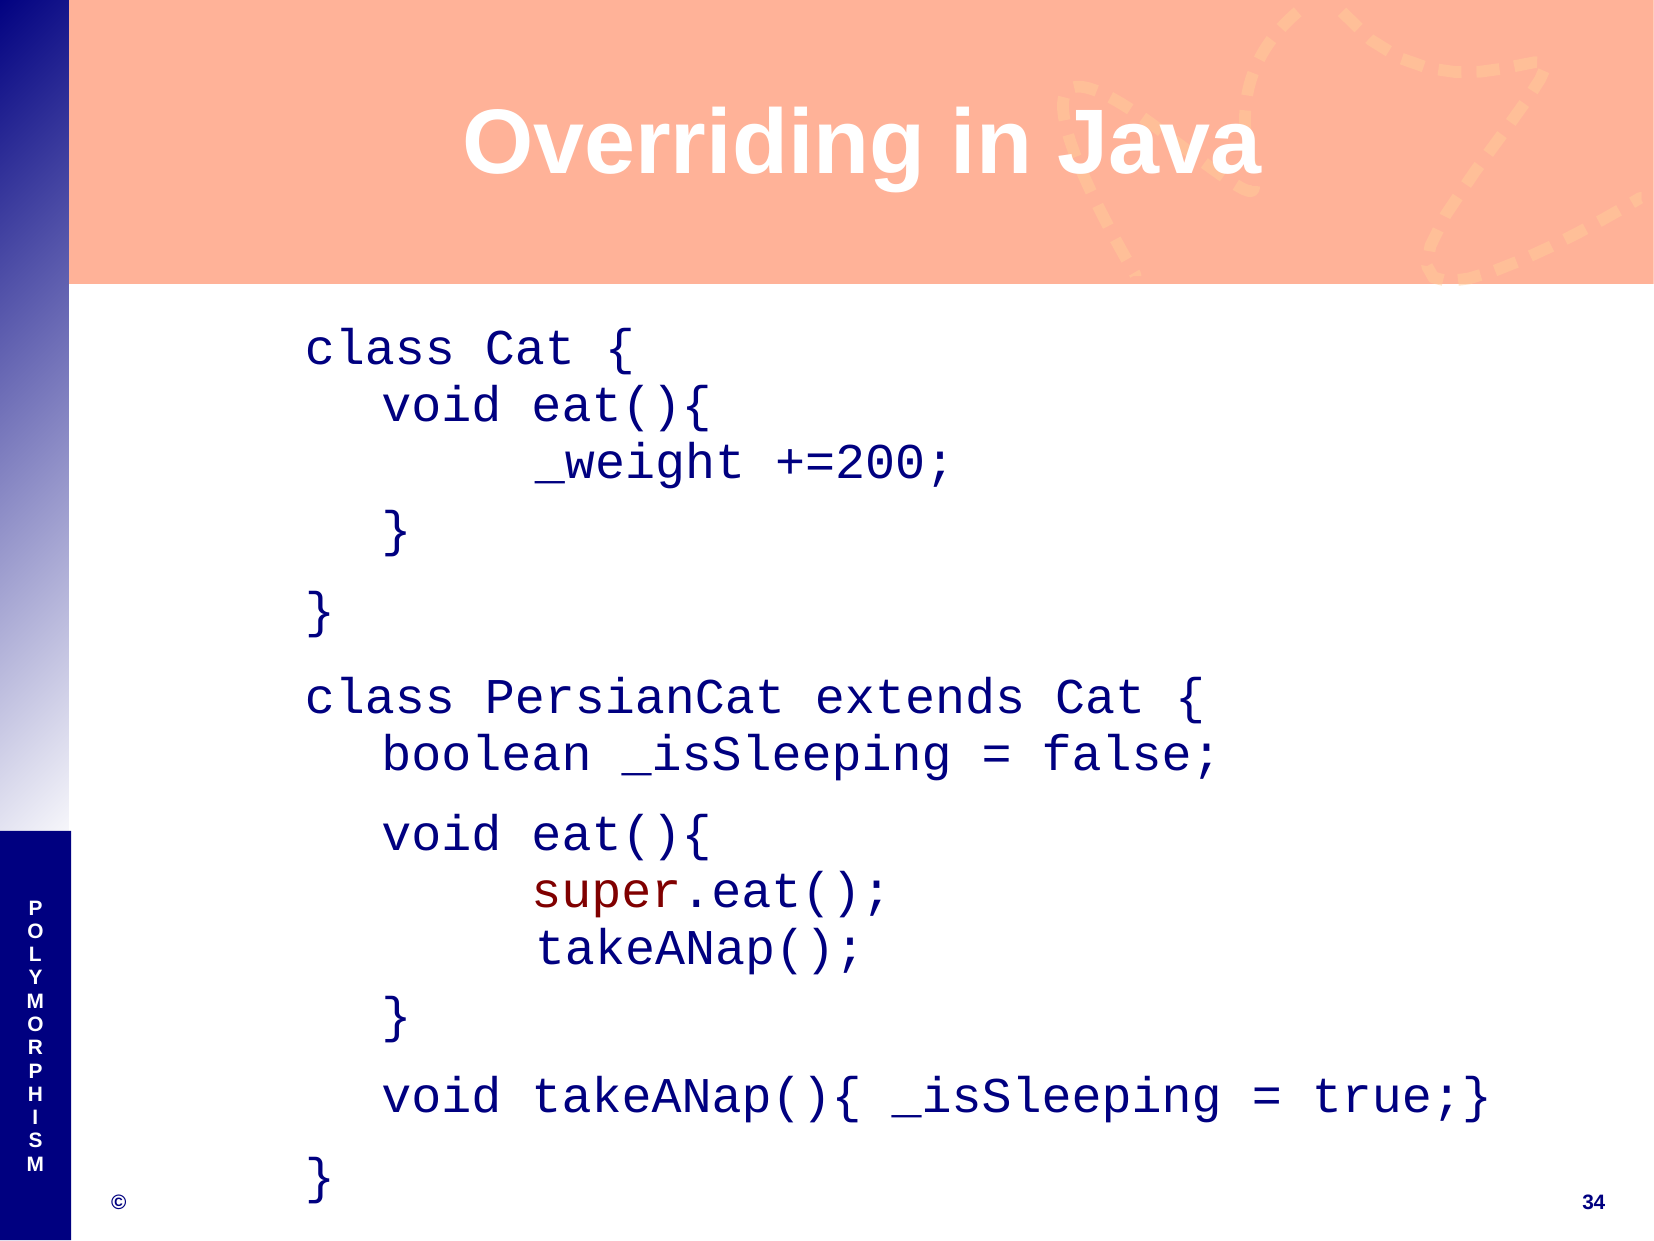

# Overriding in Java
class Cat {
void eat(){
_weight +=200;
}
}
class PersianCat extends Cat {
boolean _isSleeping = false;
void eat(){
 super.eat();
takeANap();
}
void takeANap(){ _isSleeping = true;}
}
P
O
L
Y
M
O
R
P
H
I
S
M